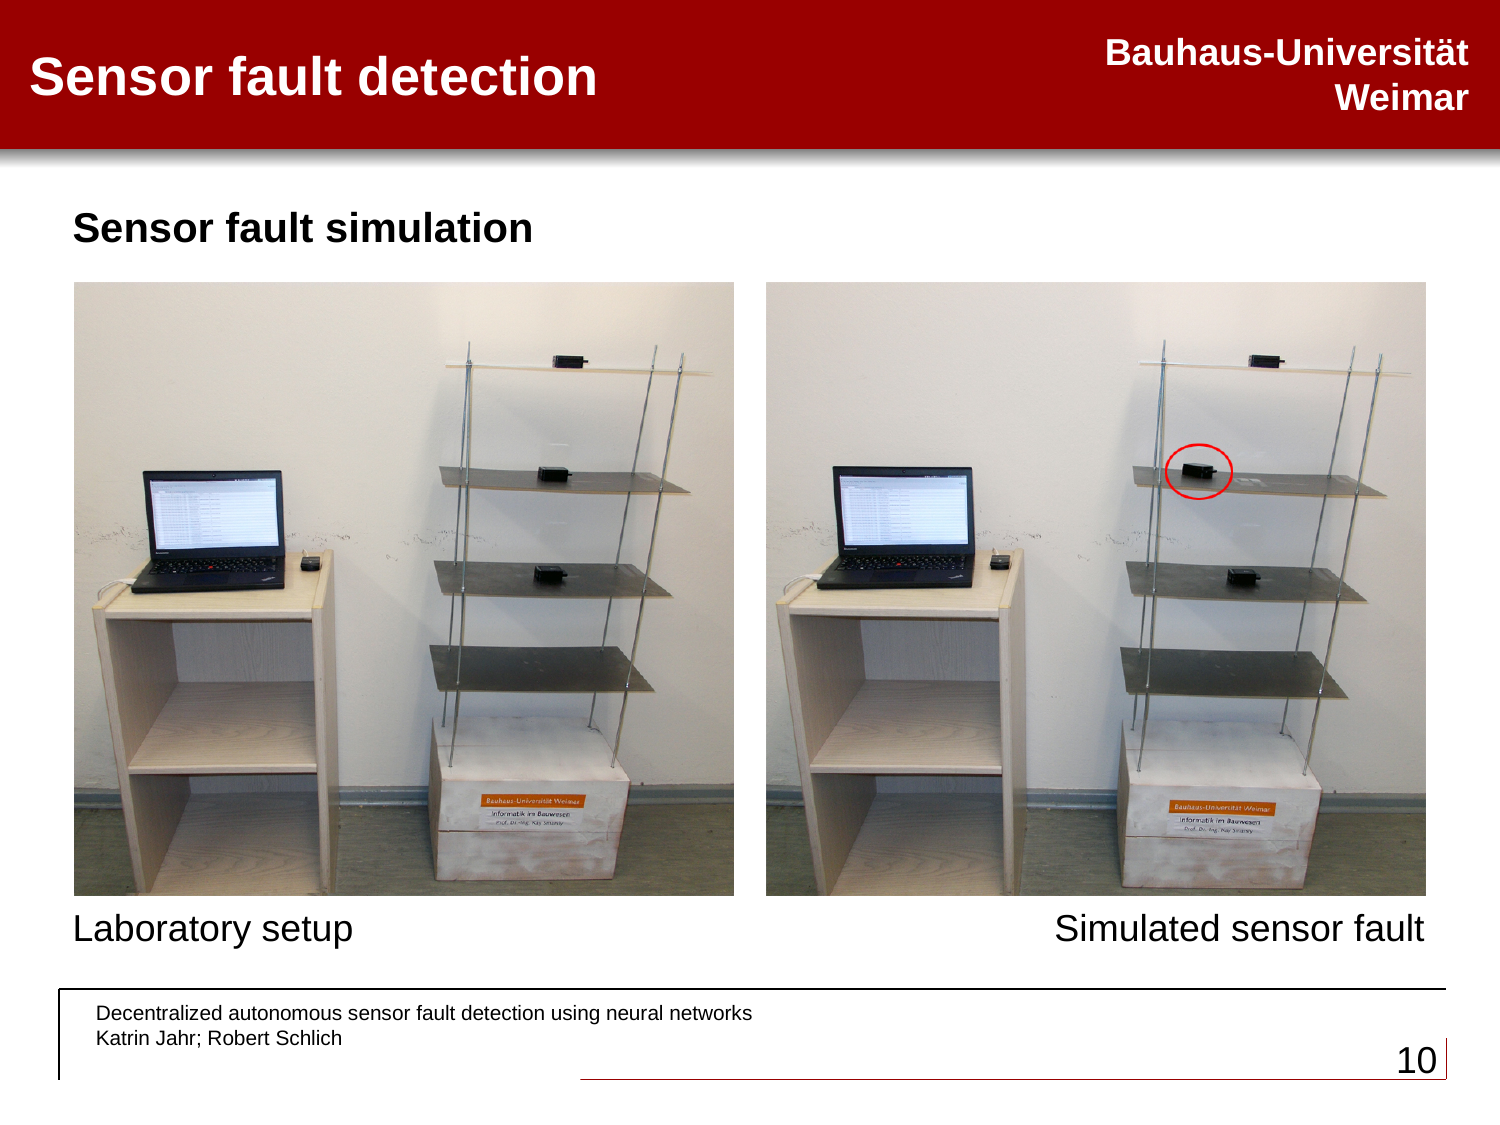

Sensor fault detection
Sensor fault simulation
Laboratory setup								 Simulated sensor fault